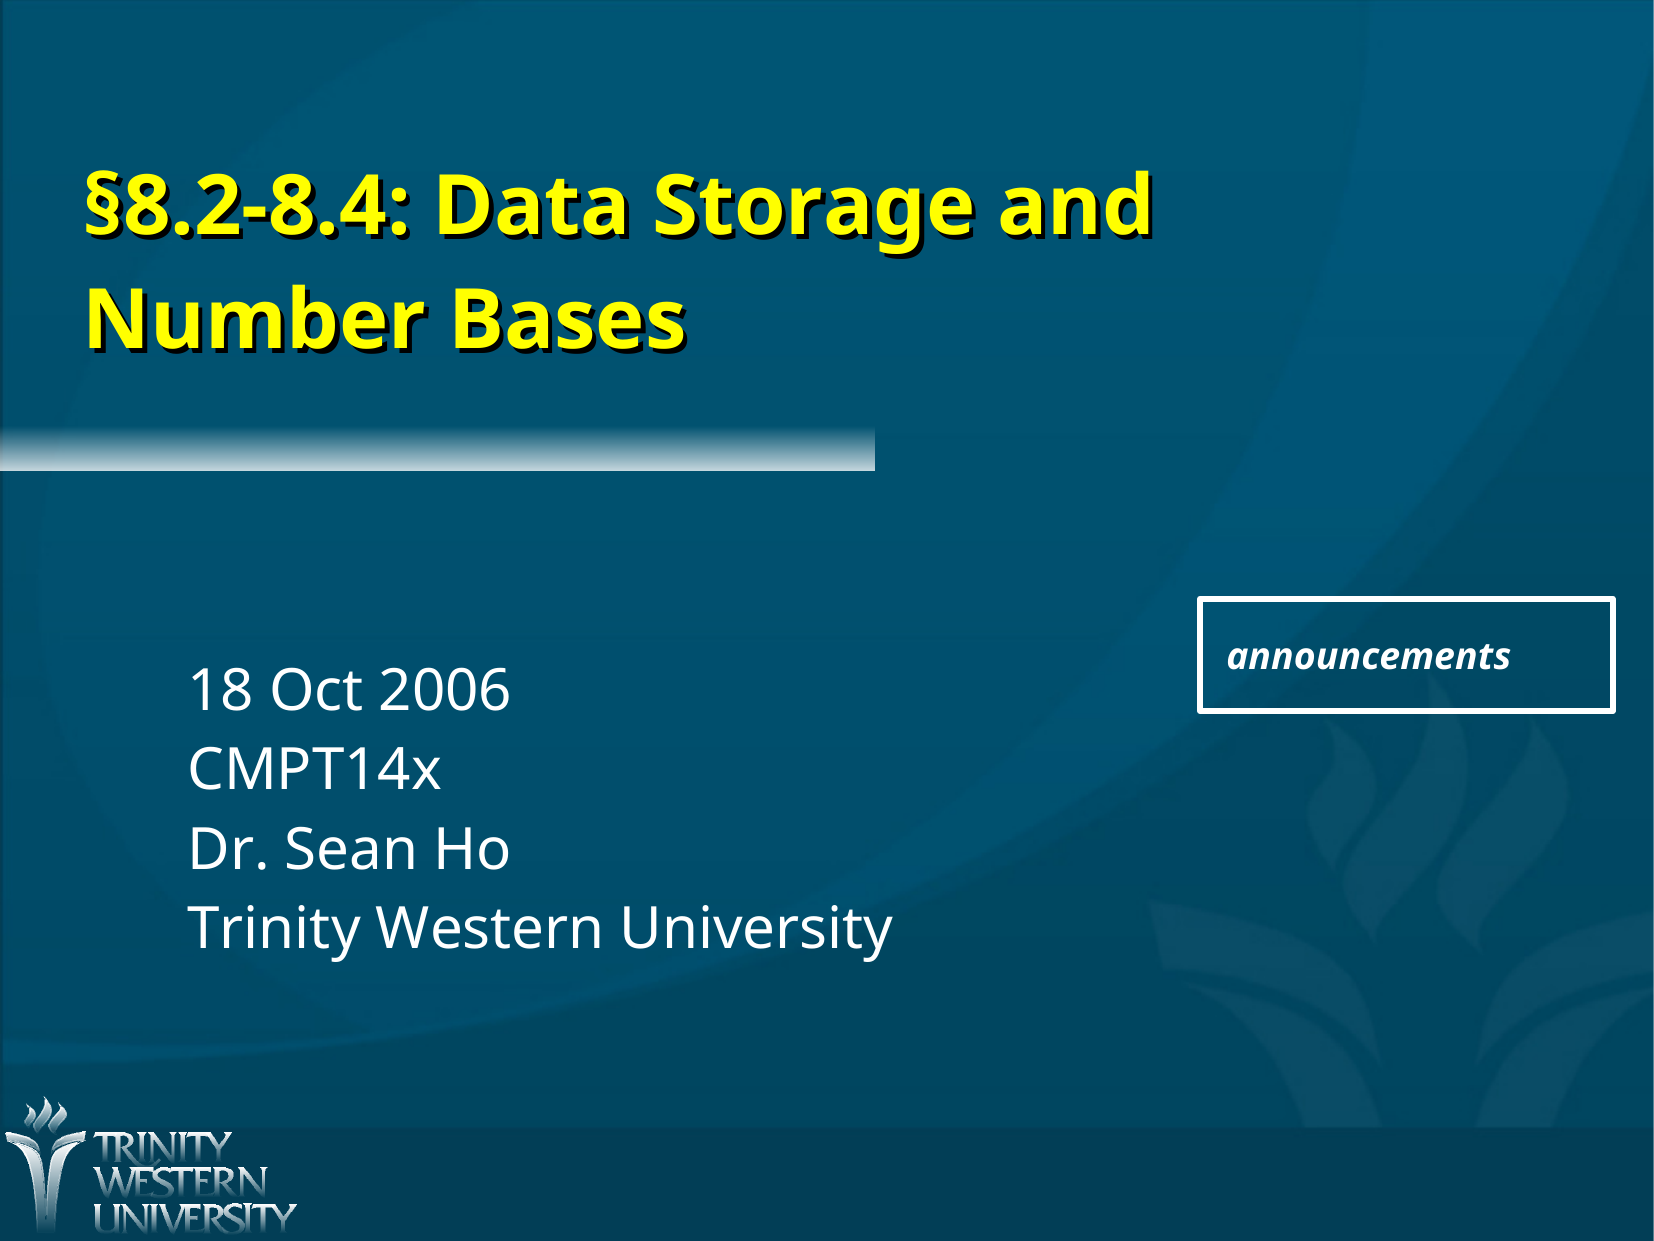

# §8.2-8.4: Data Storage and Number Bases
18 Oct 2006
CMPT14x
Dr. Sean Ho
Trinity Western University
announcements